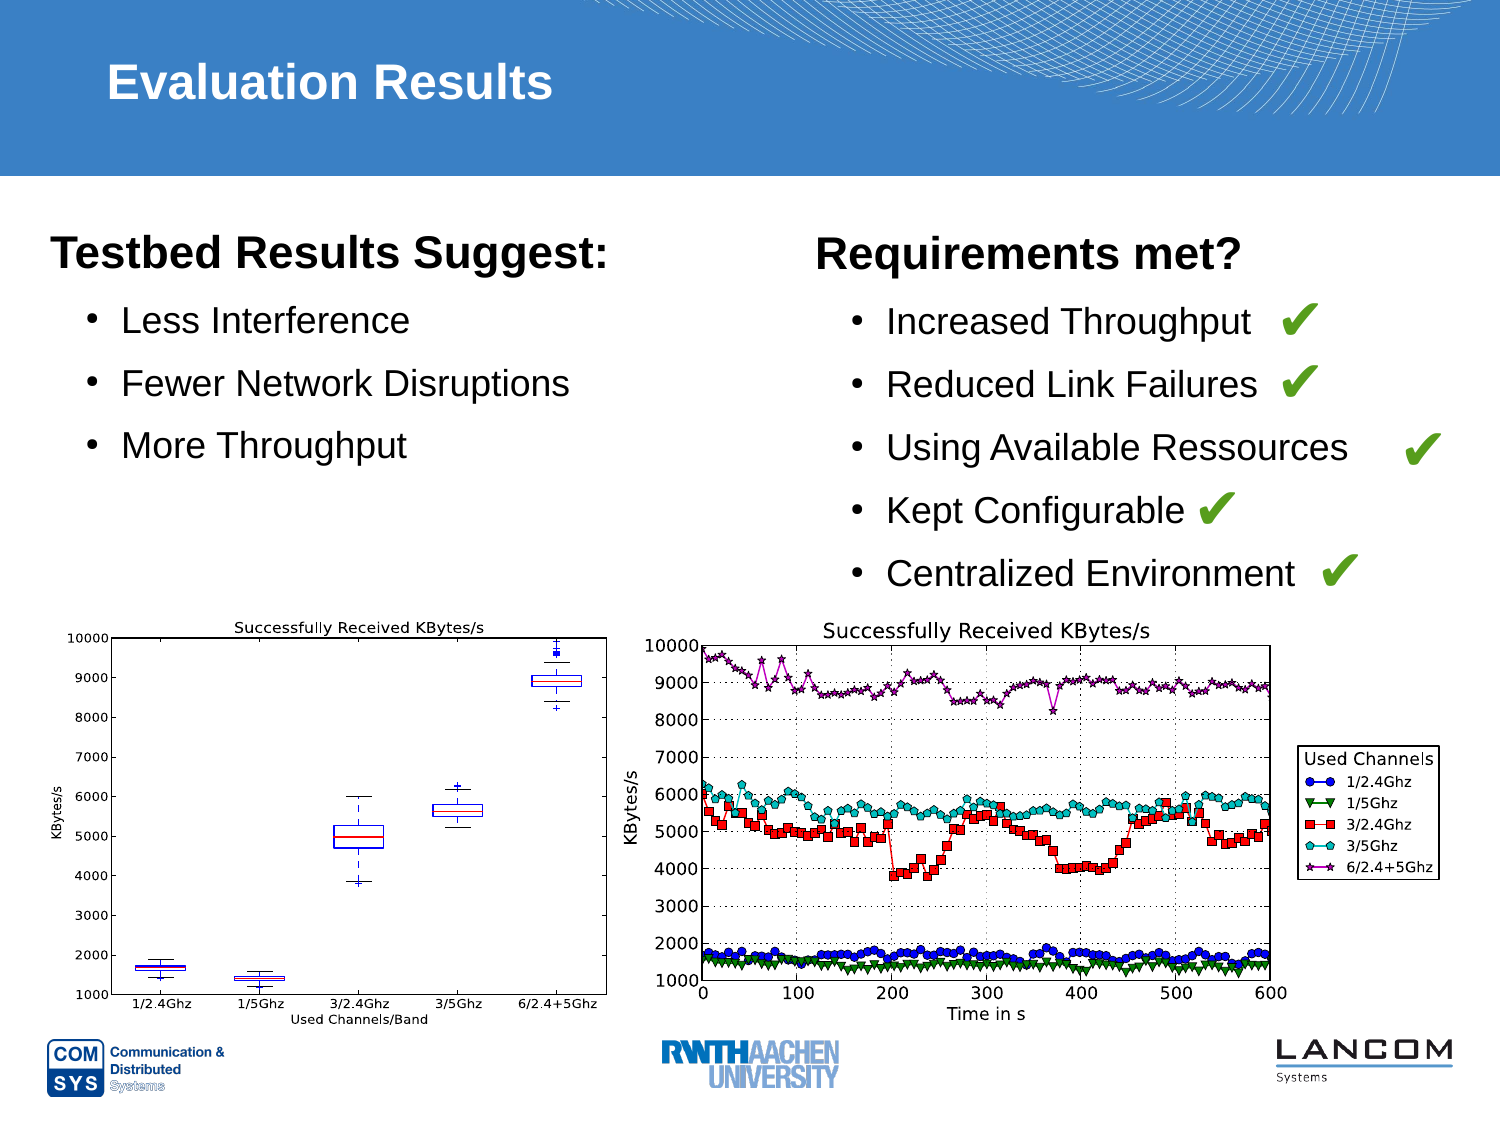

# Evaluation Results
Testbed Results Suggest:
Less Interference
Fewer Network Disruptions
More Throughput
Requirements met?
Increased Throughput
Reduced Link Failures
Using Available Ressources
Kept Configurable
Centralized Environment
 ✔
 ✔
 ✔
 ✔
 ✔